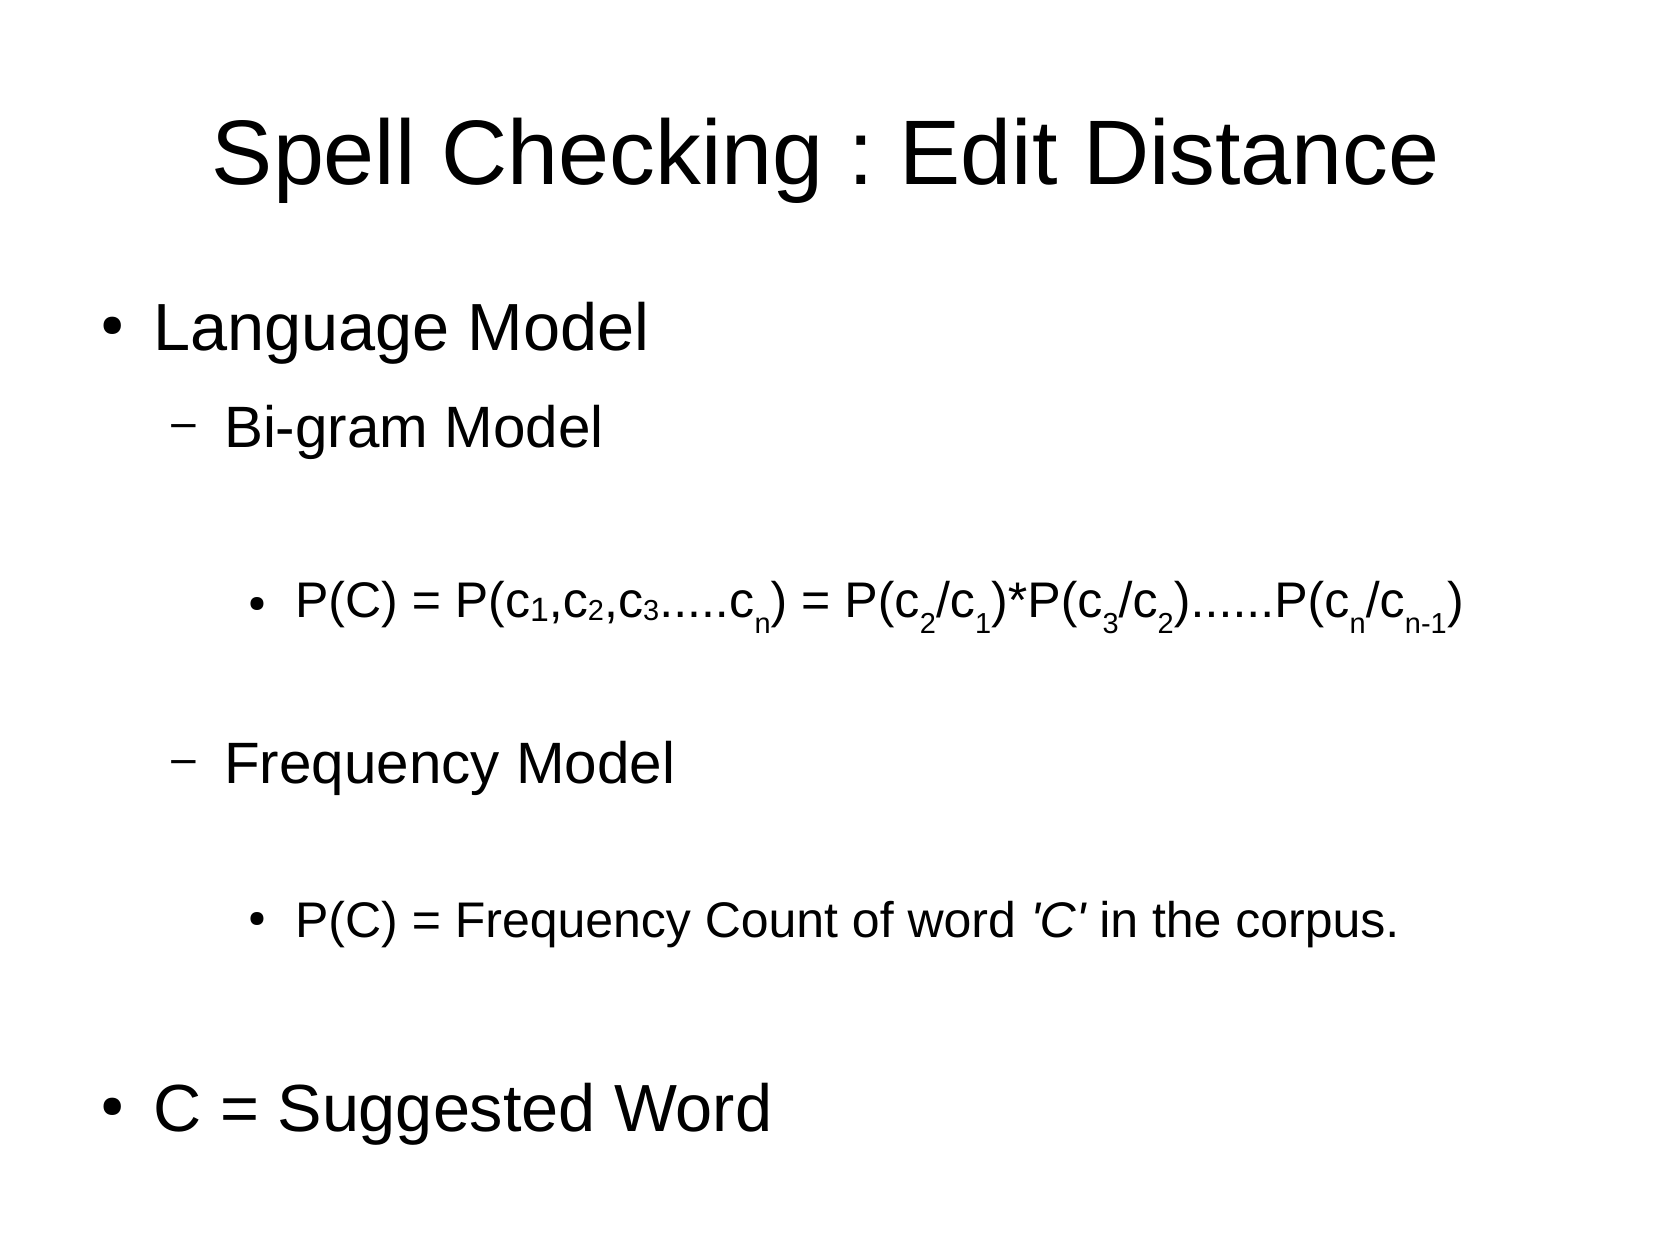

# Spell Checking : Edit Distance
Language Model
Bi-gram Model
P(C) = P(c1,c2,c3.....cn) = P(c2/c1)*P(c3/c2)......P(cn/cn-1)
Frequency Model
P(C) = Frequency Count of word 'C' in the corpus.
C = Suggested Word